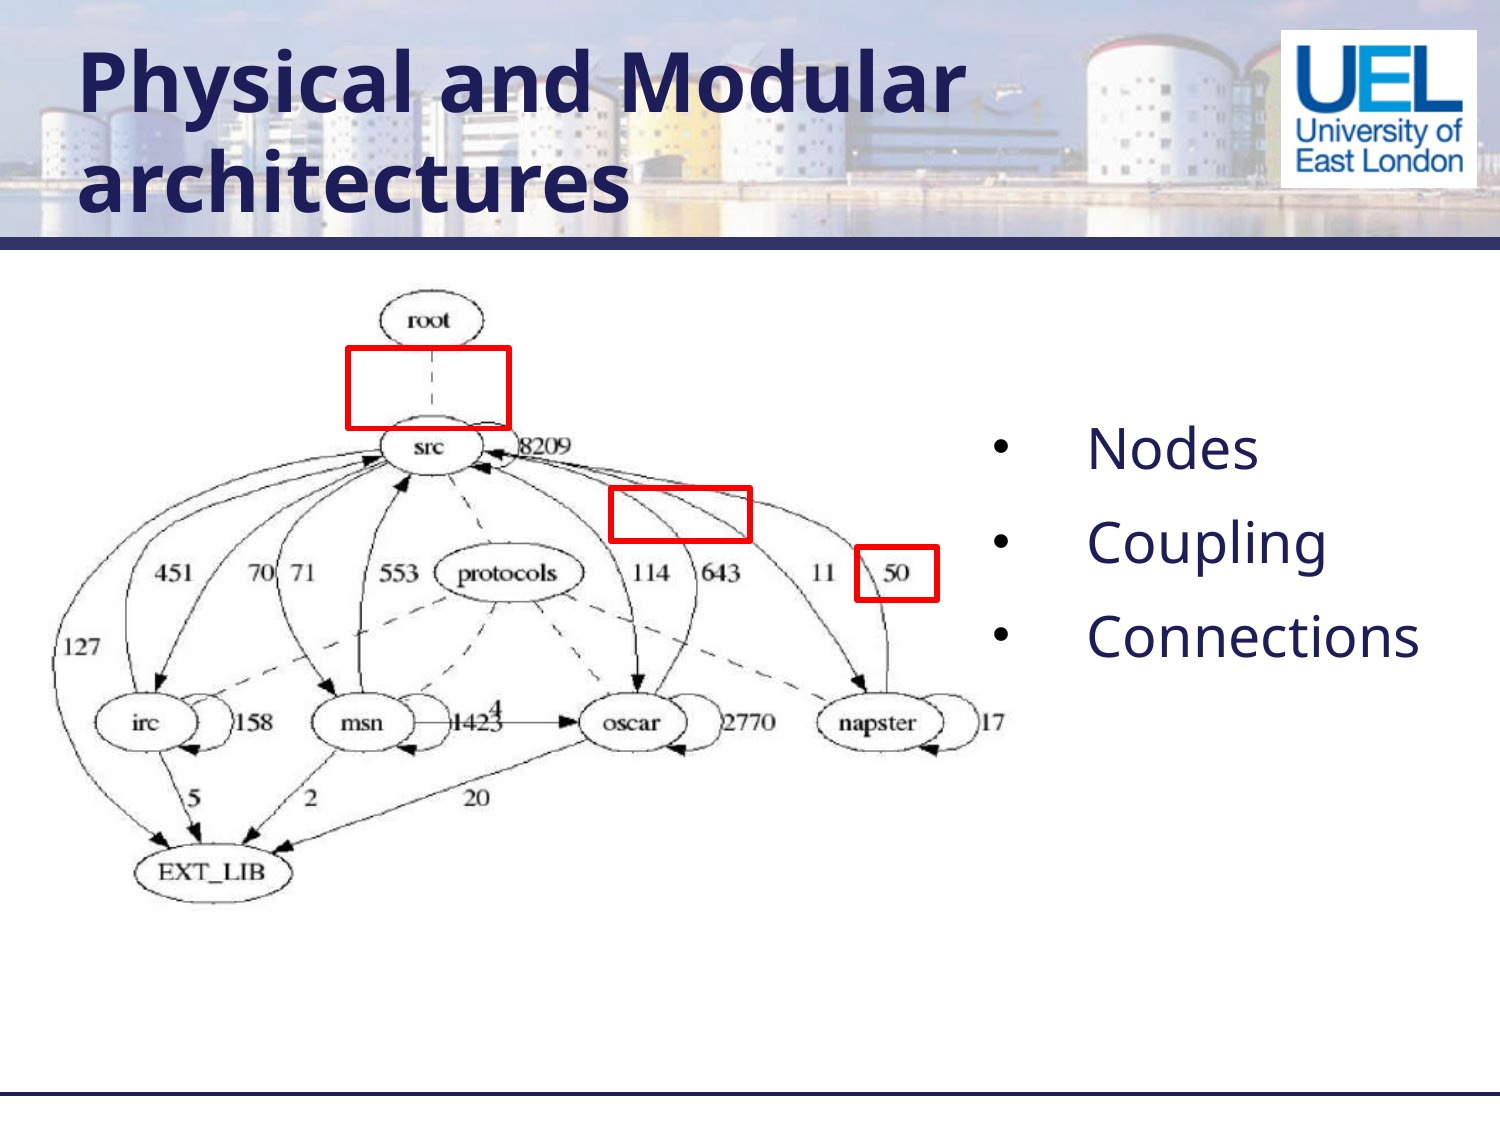

# Physical and Modular architectures
Nodes
Coupling
Connections